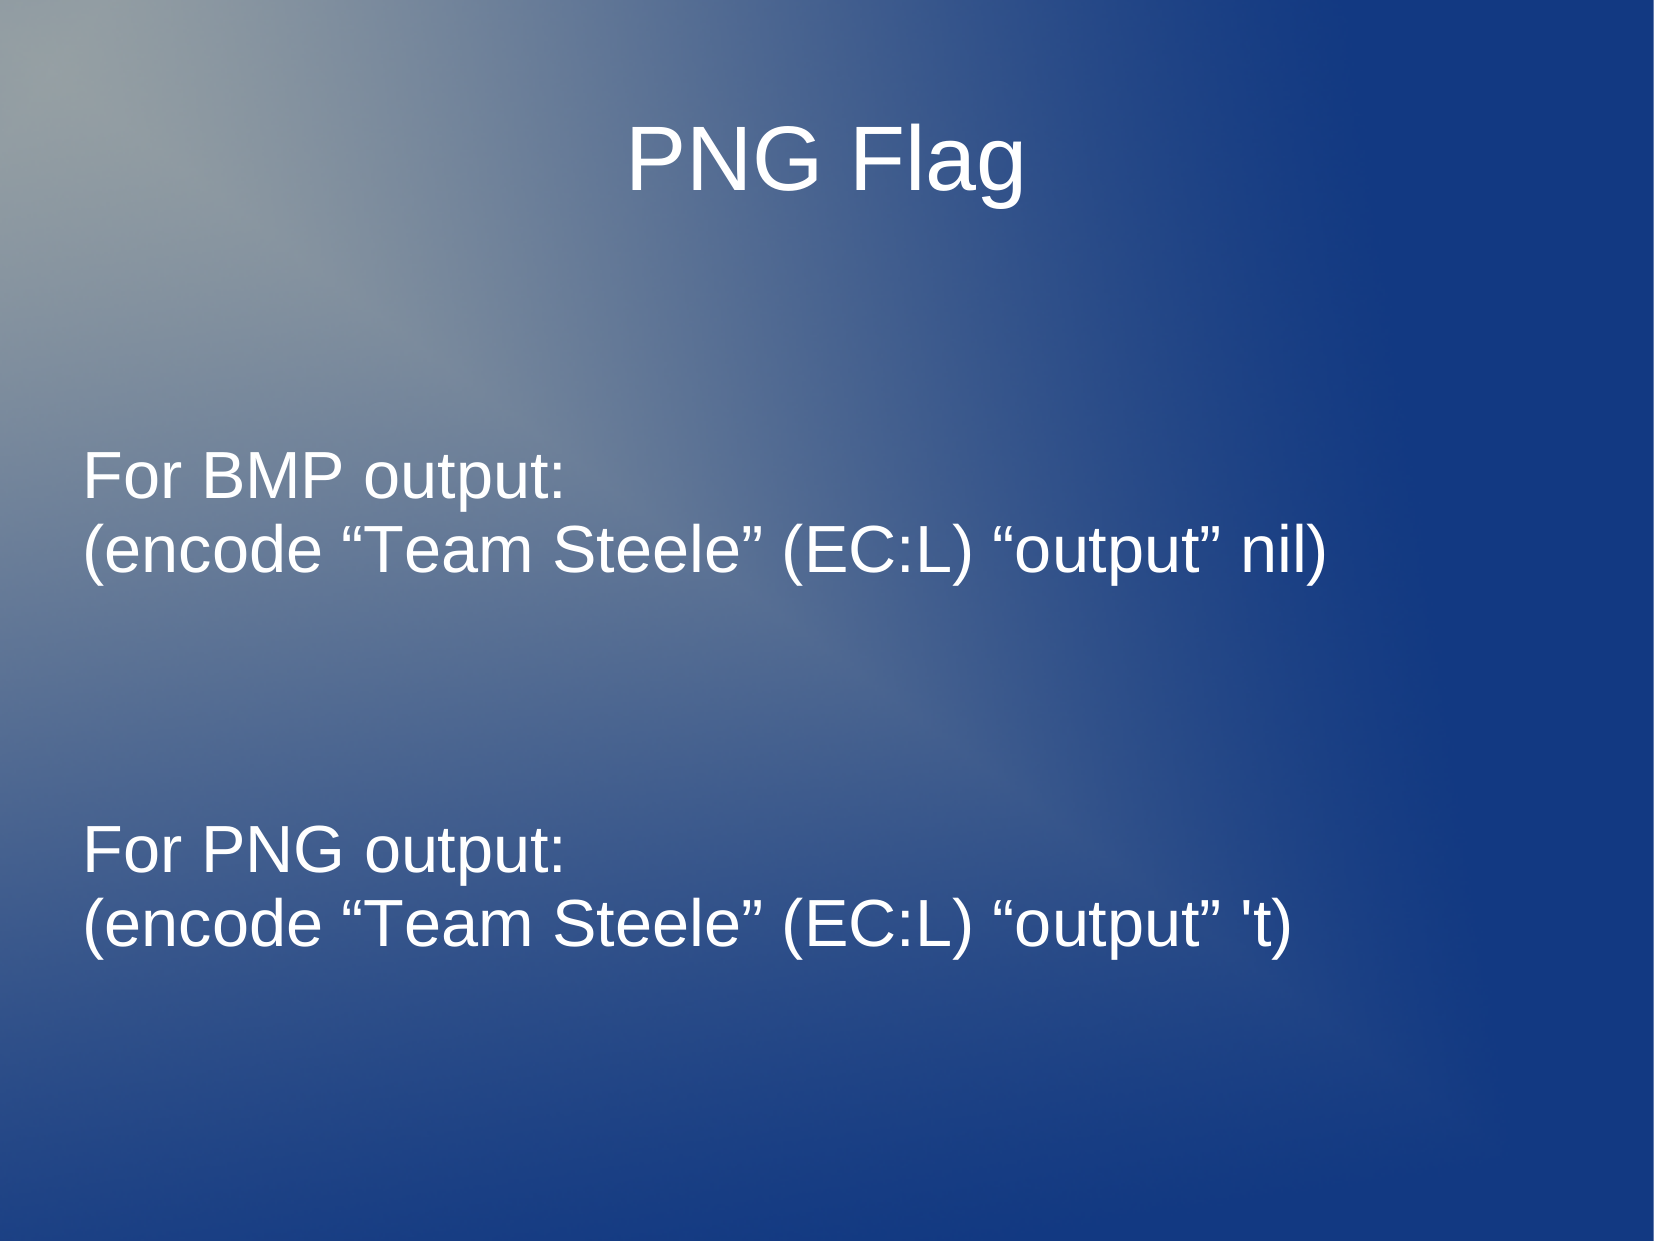

# PNG Flag
For BMP output:
(encode “Team Steele” (EC:L) “output” nil)
For PNG output:
(encode “Team Steele” (EC:L) “output” 't)